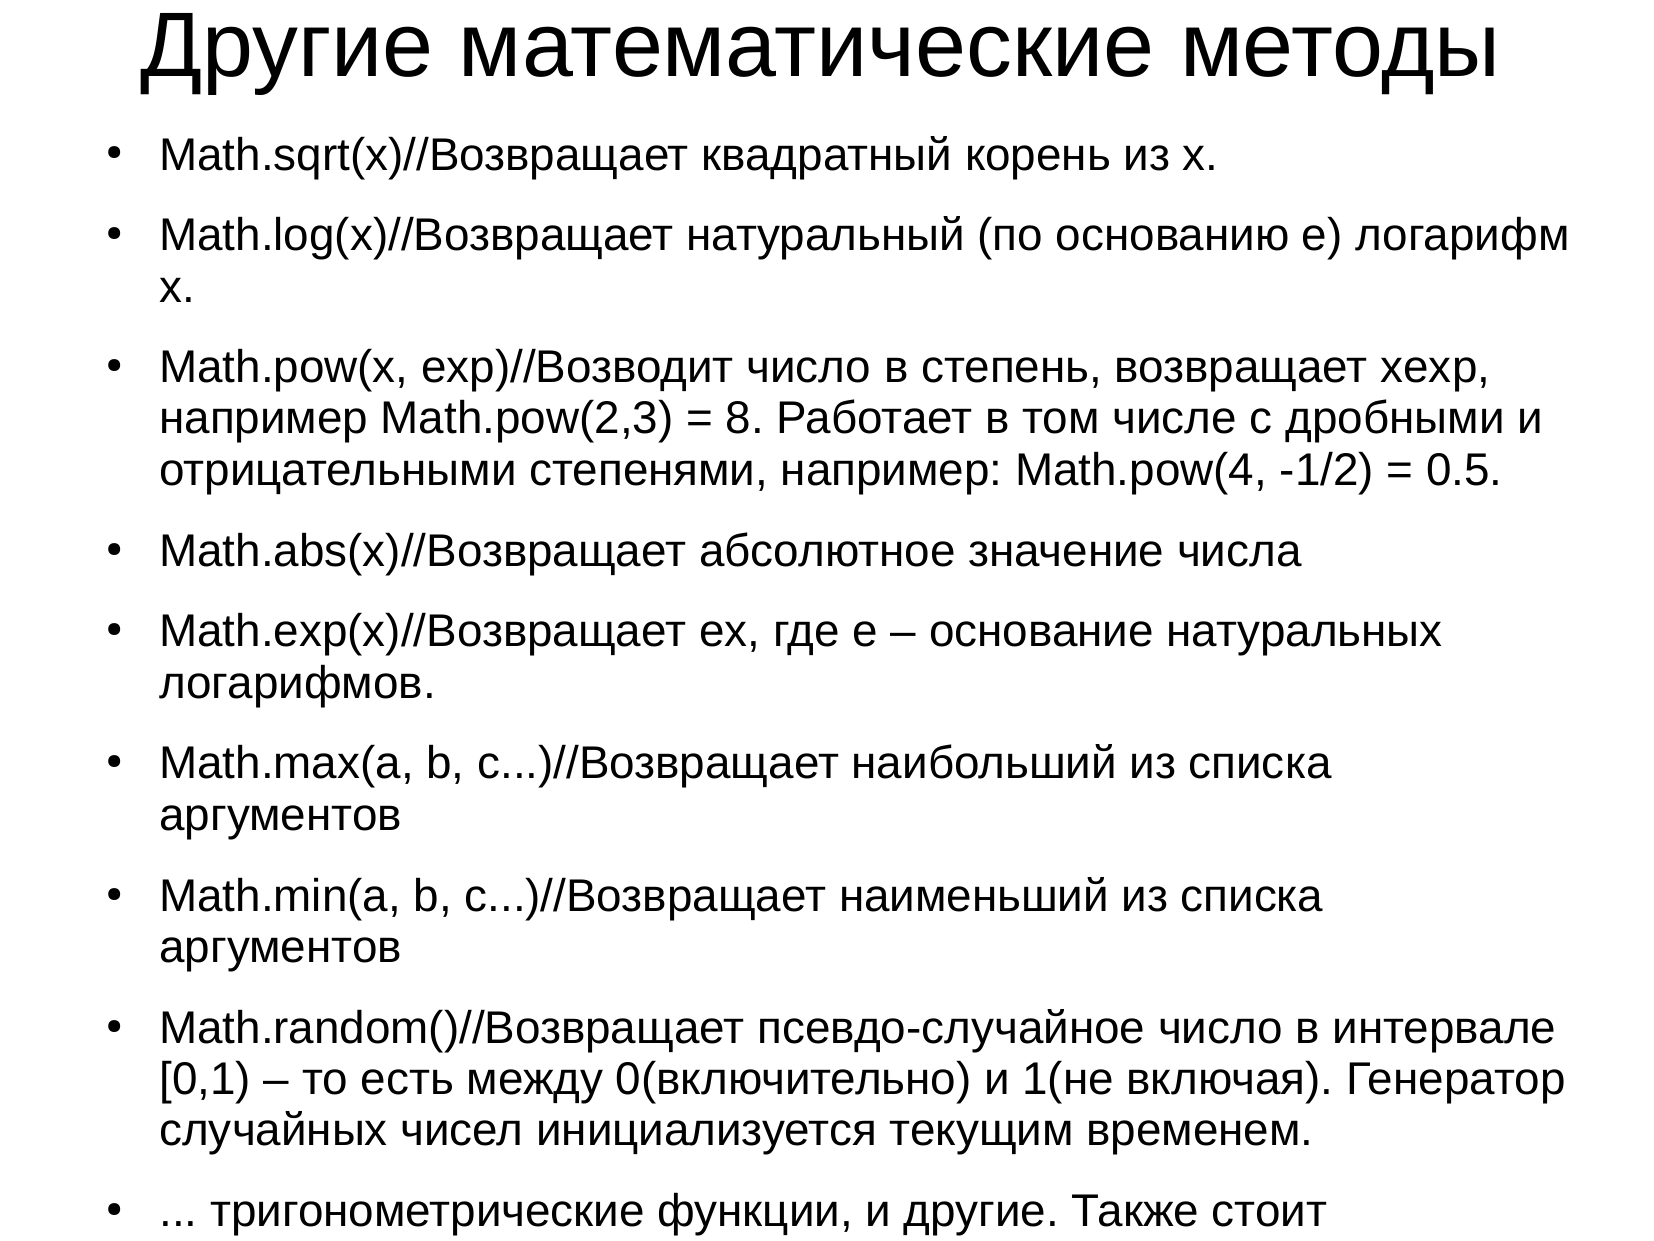

# Другие математические методы
Math.sqrt(x)//Возвращает квадратный корень из x.
Math.log(x)//Возвращает натуральный (по основанию e) логарифм x.
Math.pow(x, exp)//Возводит число в степень, возвращает xexp, например Math.pow(2,3) = 8. Работает в том числе с дробными и отрицательными степенями, например: Math.pow(4, -1/2) = 0.5.
Math.abs(x)//Возвращает абсолютное значение числа
Math.exp(x)//Возвращает ex, где e – основание натуральных логарифмов.
Math.max(a, b, c...)//Возвращает наибольший из списка аргументов
Math.min(a, b, c...)//Возвращает наименьший из списка аргументов
Math.random()//Возвращает псевдо-случайное число в интервале [0,1) – то есть между 0(включительно) и 1(не включая). Генератор случайных чисел инициализуется текущим временем.
... тригонометрические функции, и другие. Также стоит ознакомится самим